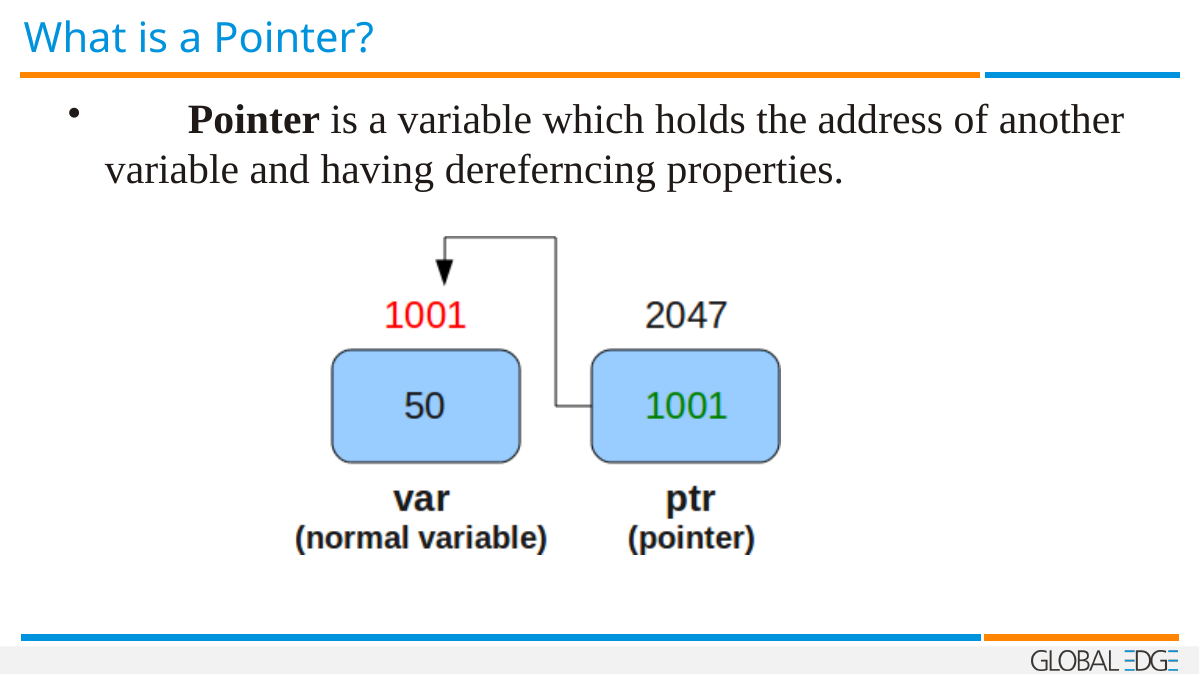

What is a Pointer?
 Pointer is a variable which holds the address of another variable and having dereferncing properties.